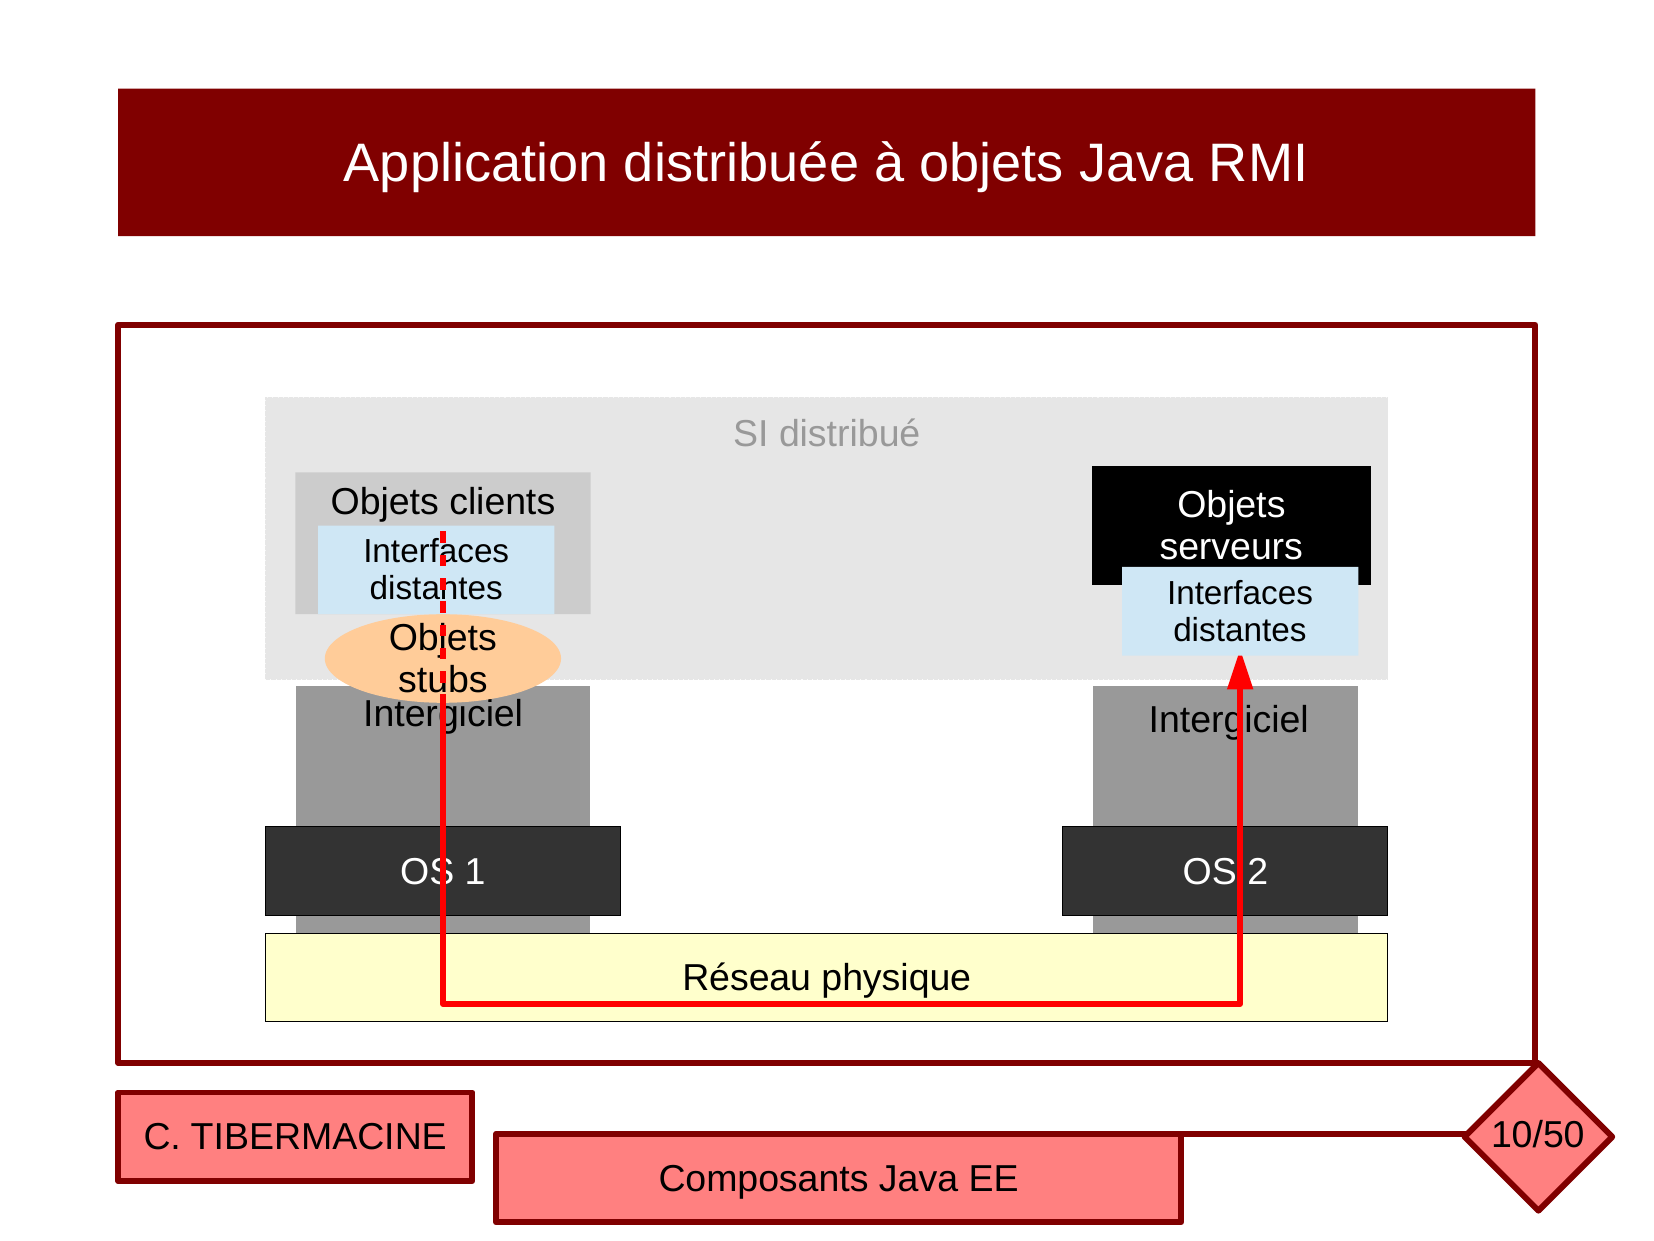

Application distribuée à objets Java RMI
SI distribué
Objets
serveurs
Objets clients
Interfaces
distantes
Interfaces
distantes
Objets
stubs
Intergiciel
Intergiciel
OS 1
OS 2
Réseau physique
C. TIBERMACINE
Composants Java EE